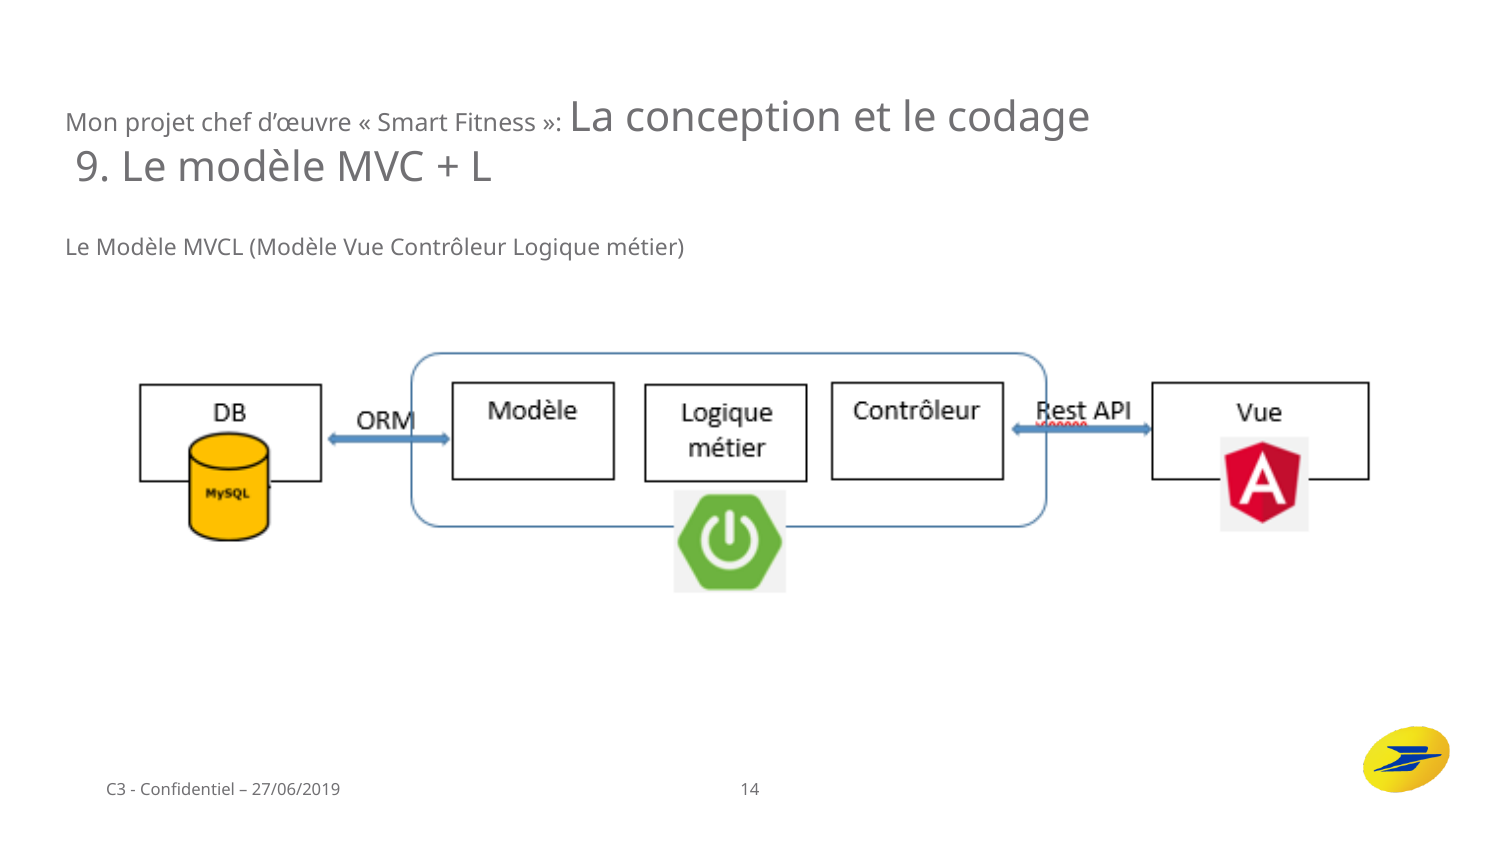

Mon projet chef d’œuvre « Smart Fitness »: La conception et le codage
 9. Le modèle MVC + L
# Le Modèle MVCL (Modèle Vue Contrôleur Logique métier)